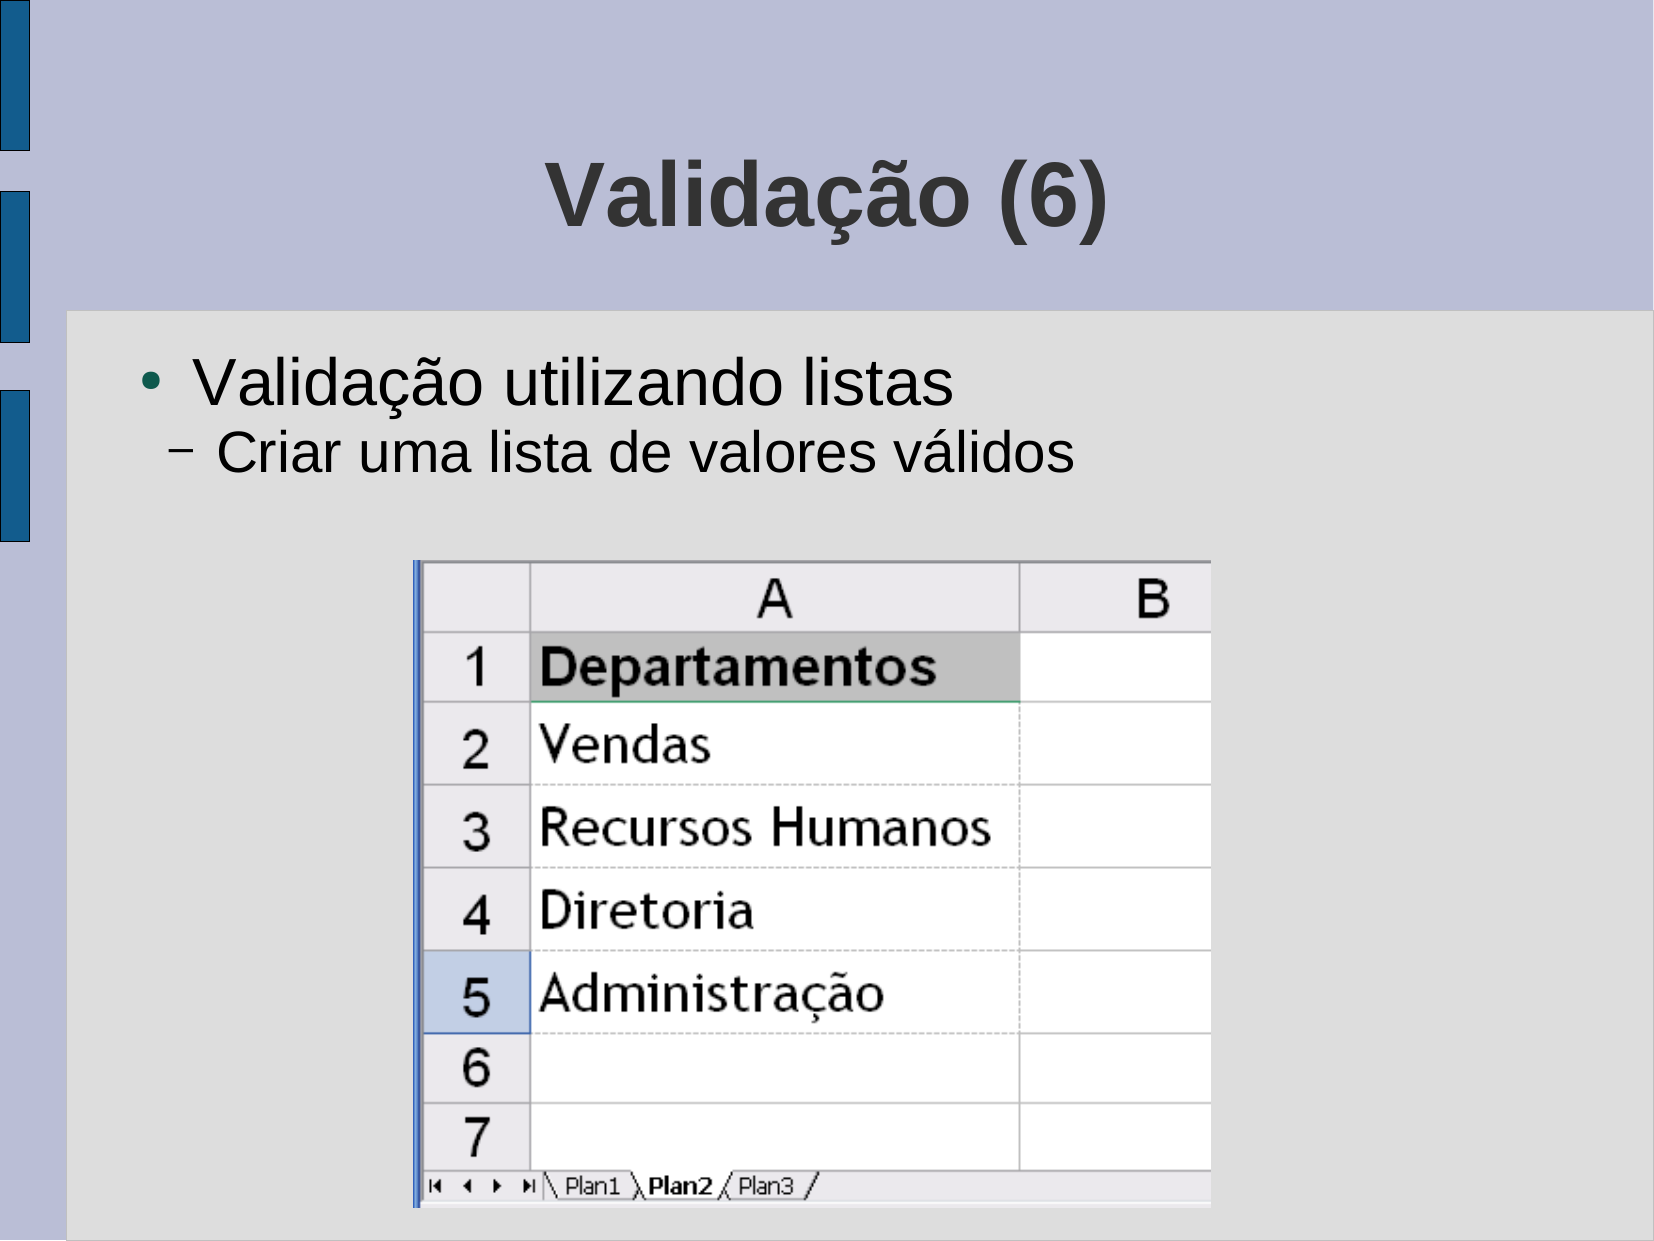

# Validação (6)
Validação utilizando listas
Criar uma lista de valores válidos